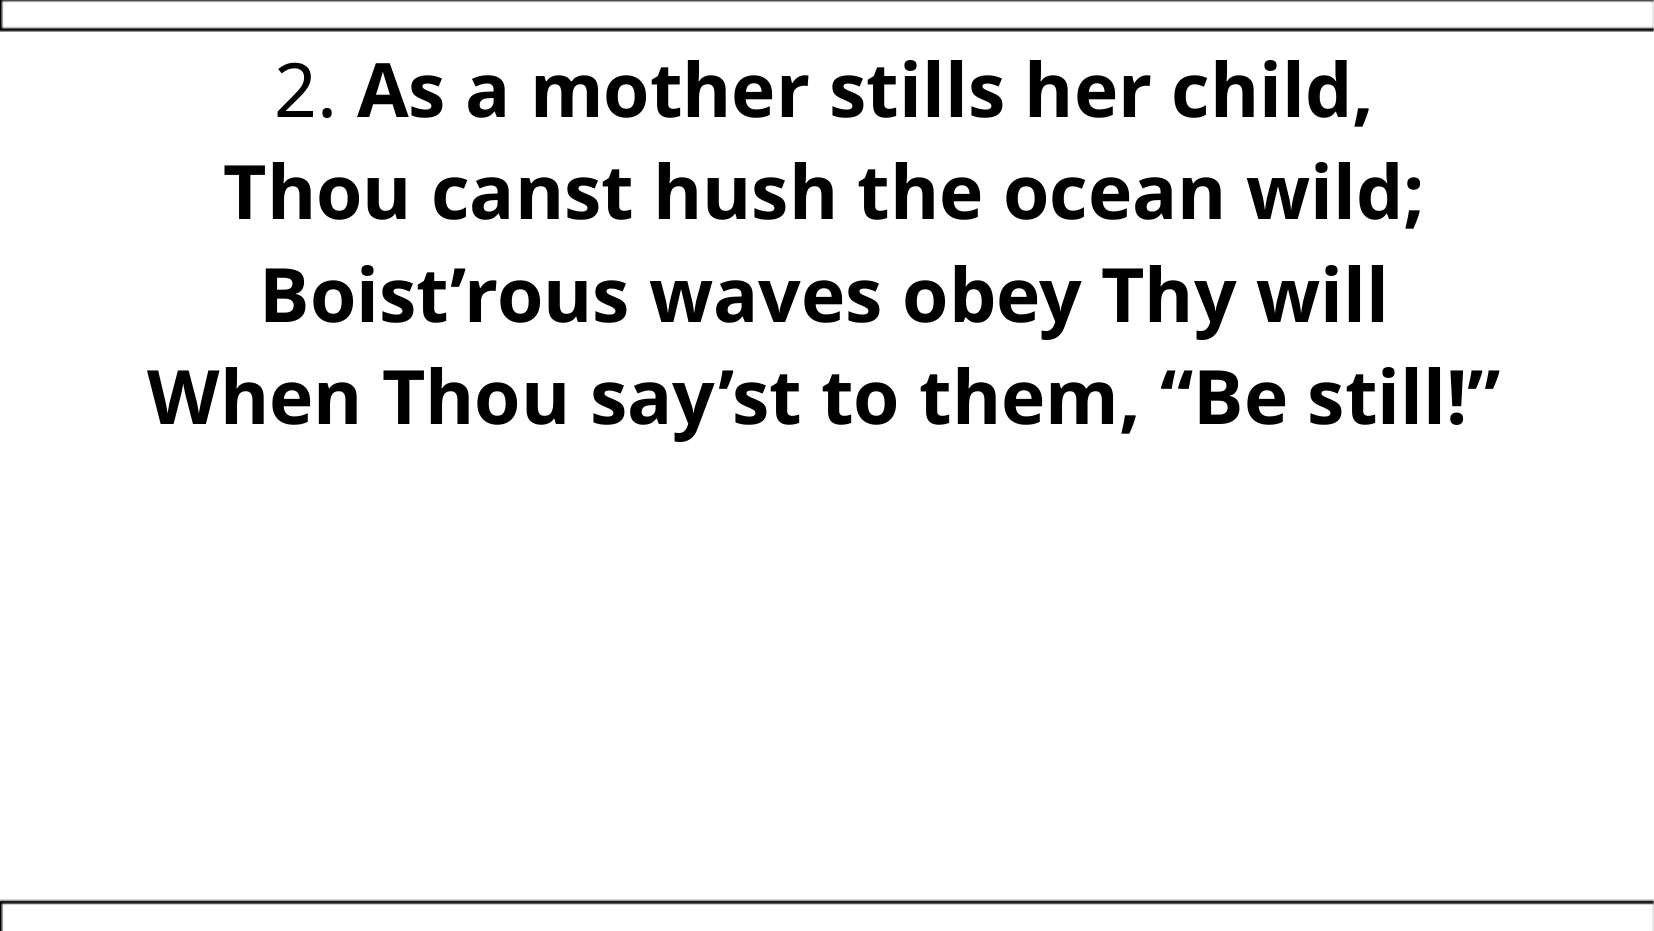

2. As a mother stills her child,
Thou canst hush the ocean wild;
Boist’rous waves obey Thy will
When Thou say’st to them, “Be still!”